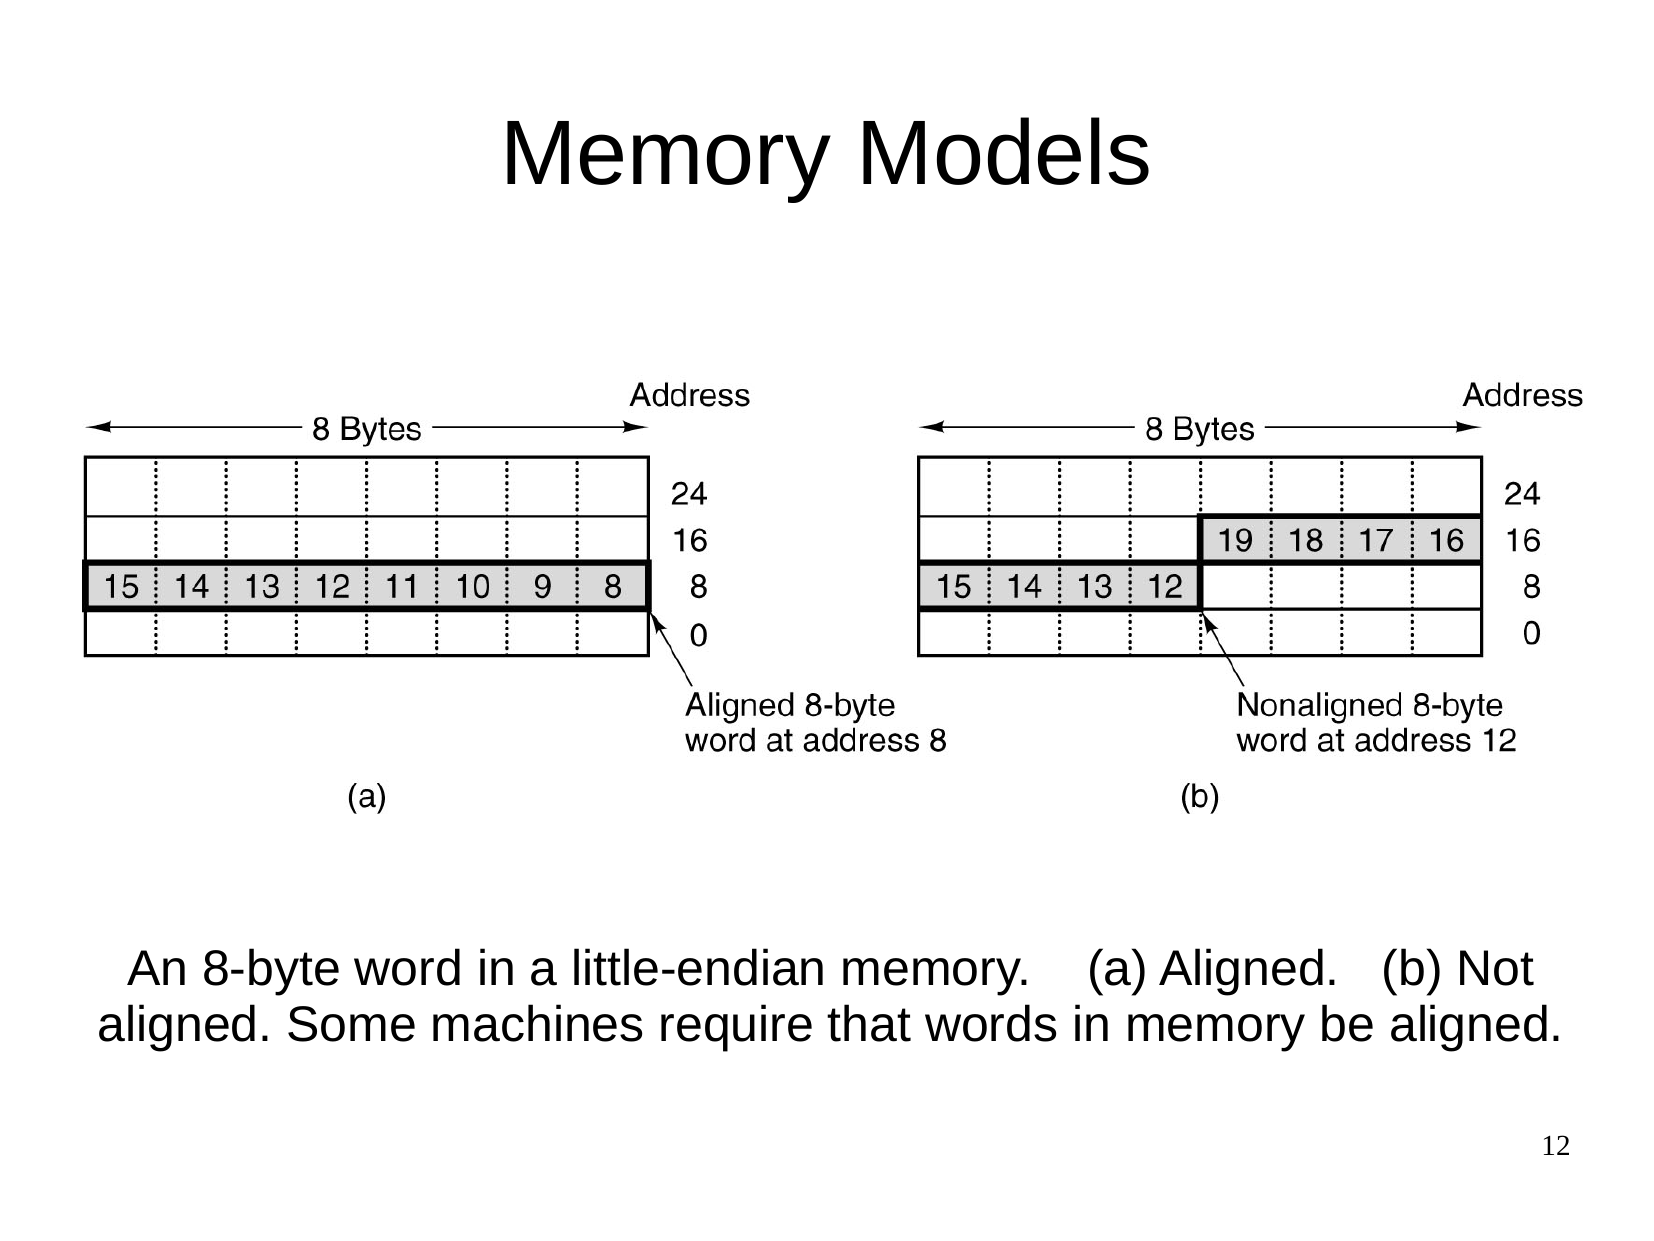

# Memory Models
An 8-byte word in a little-endian memory. (a) Aligned. (b) Not
aligned. Some machines require that words in memory be aligned.
12